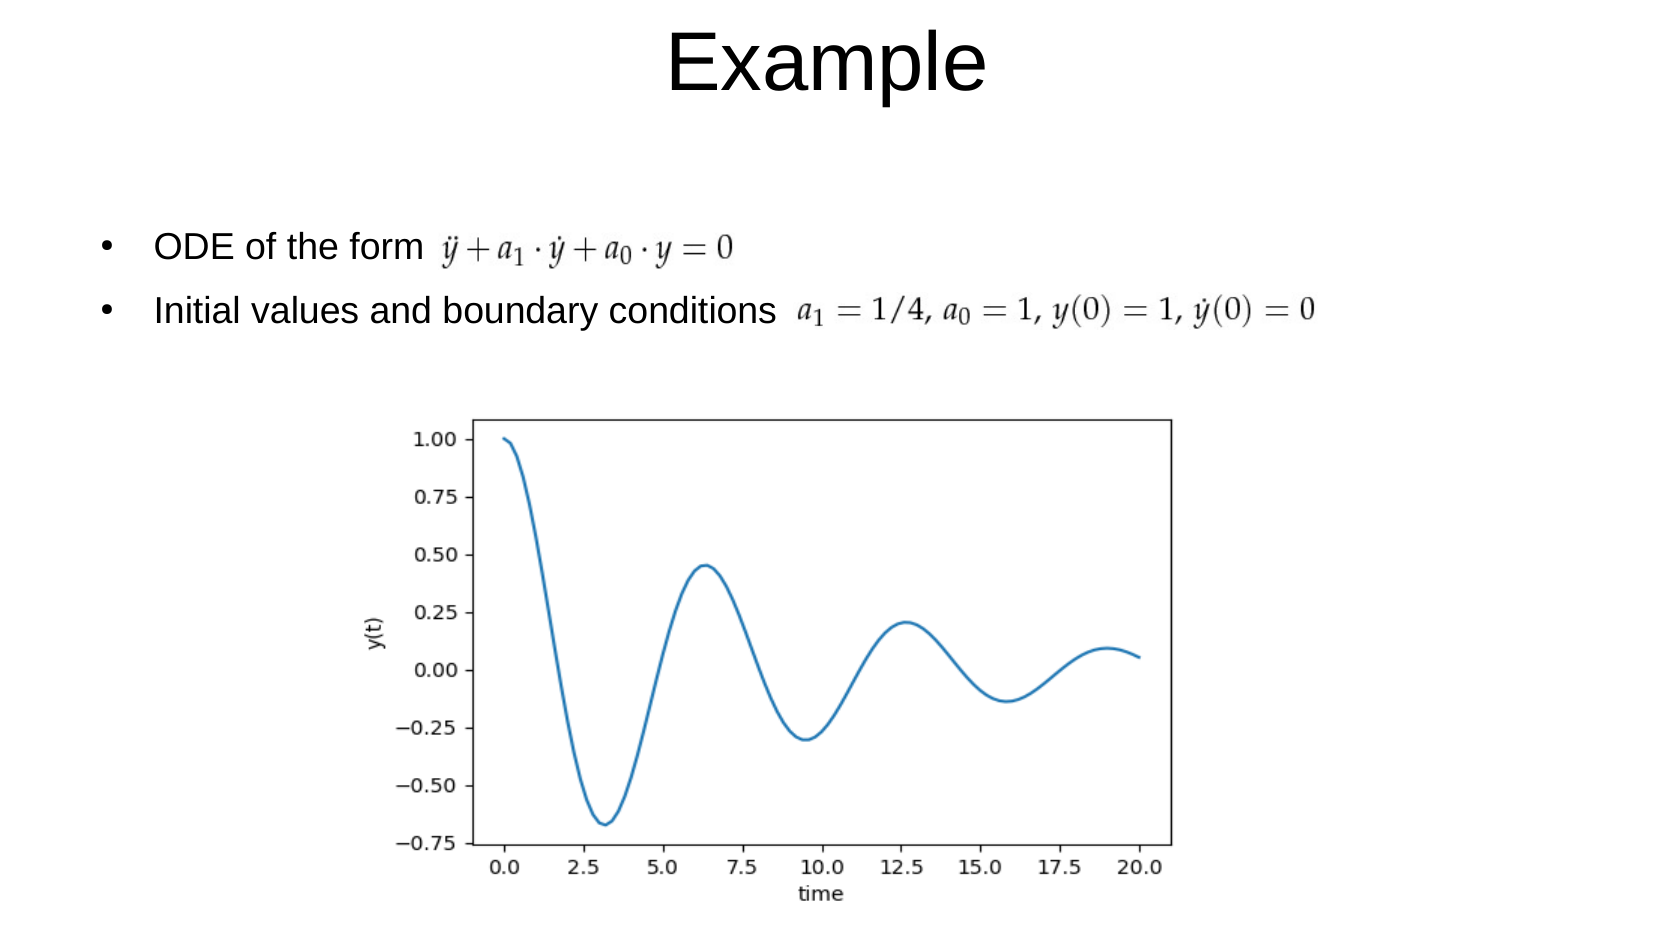

# Example
ODE of the form
Initial values and boundary conditions